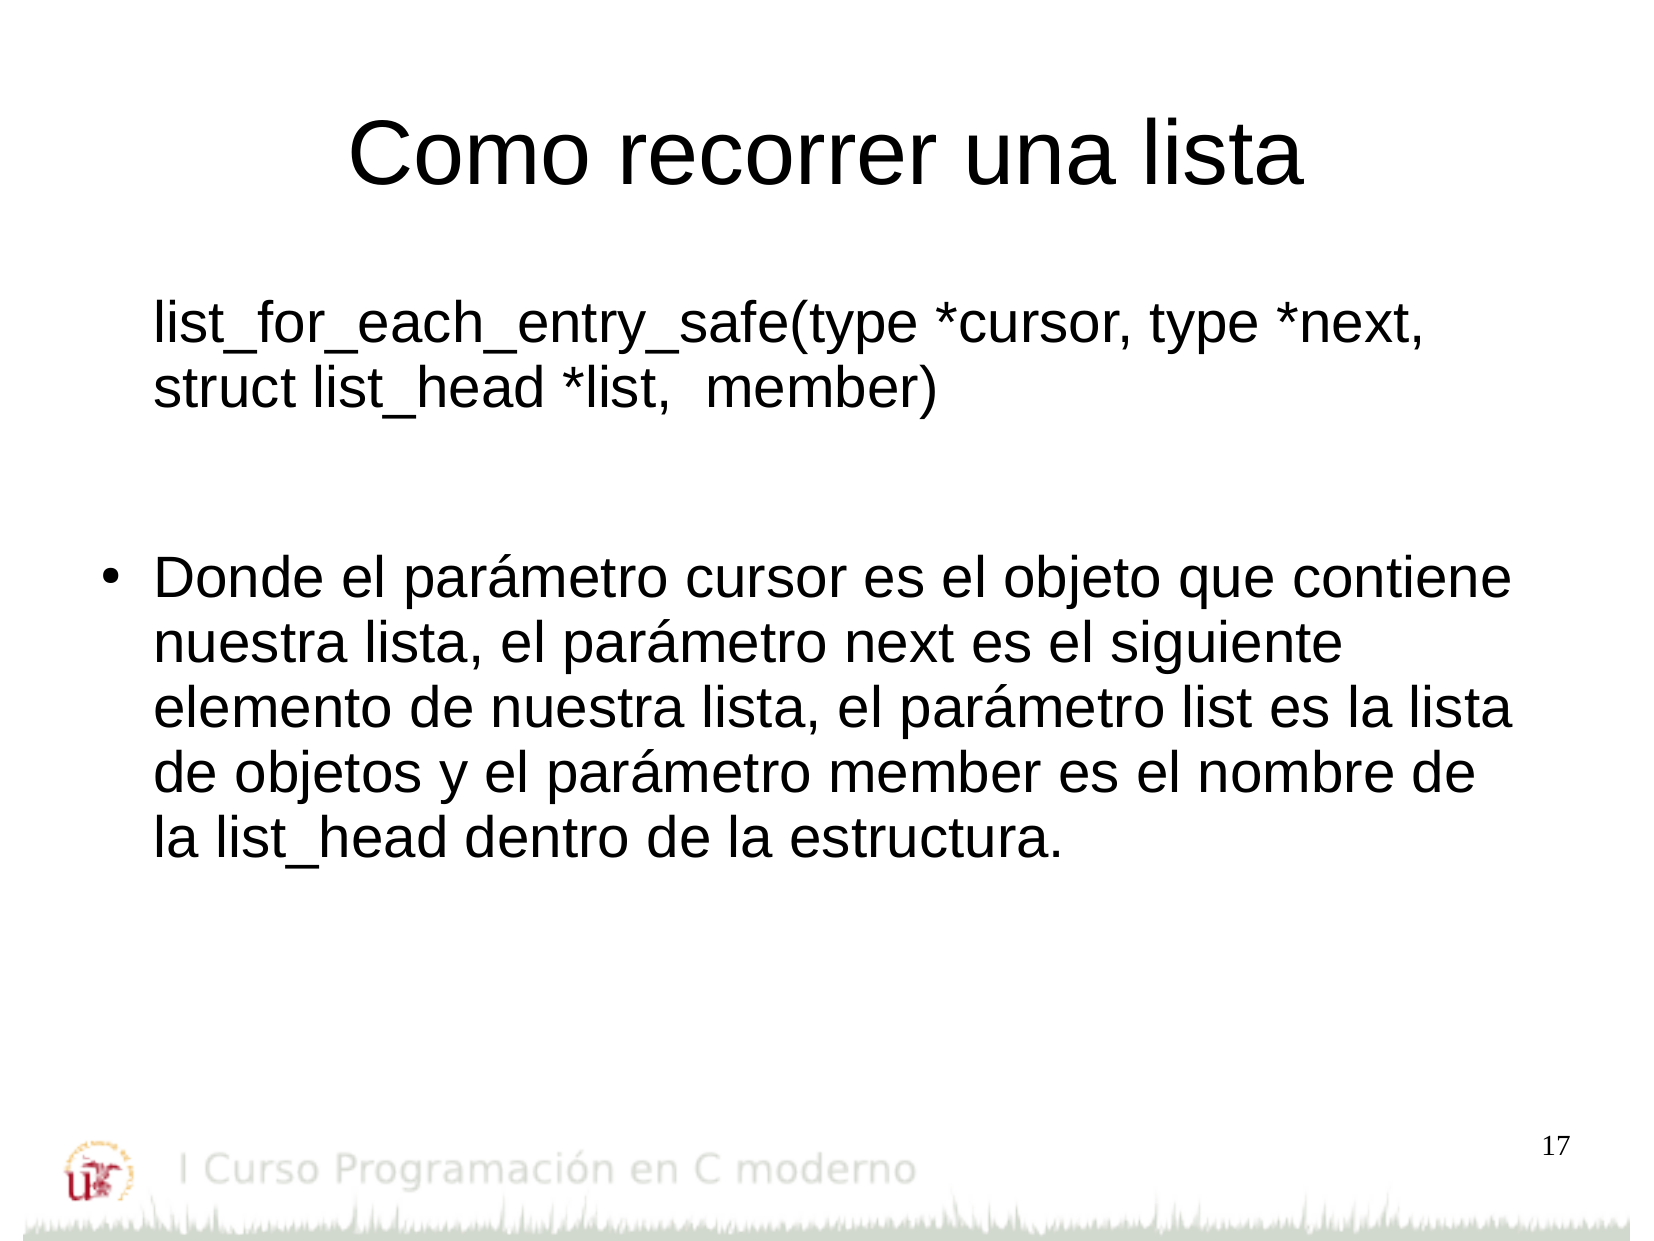

# Como recorrer una lista
list_for_each_entry_safe(type *cursor, type *next, struct list_head *list, member)
Donde el parámetro cursor es el objeto que contiene nuestra lista, el parámetro next es el siguiente elemento de nuestra lista, el parámetro list es la lista de objetos y el parámetro member es el nombre de la list_head dentro de la estructura.
17